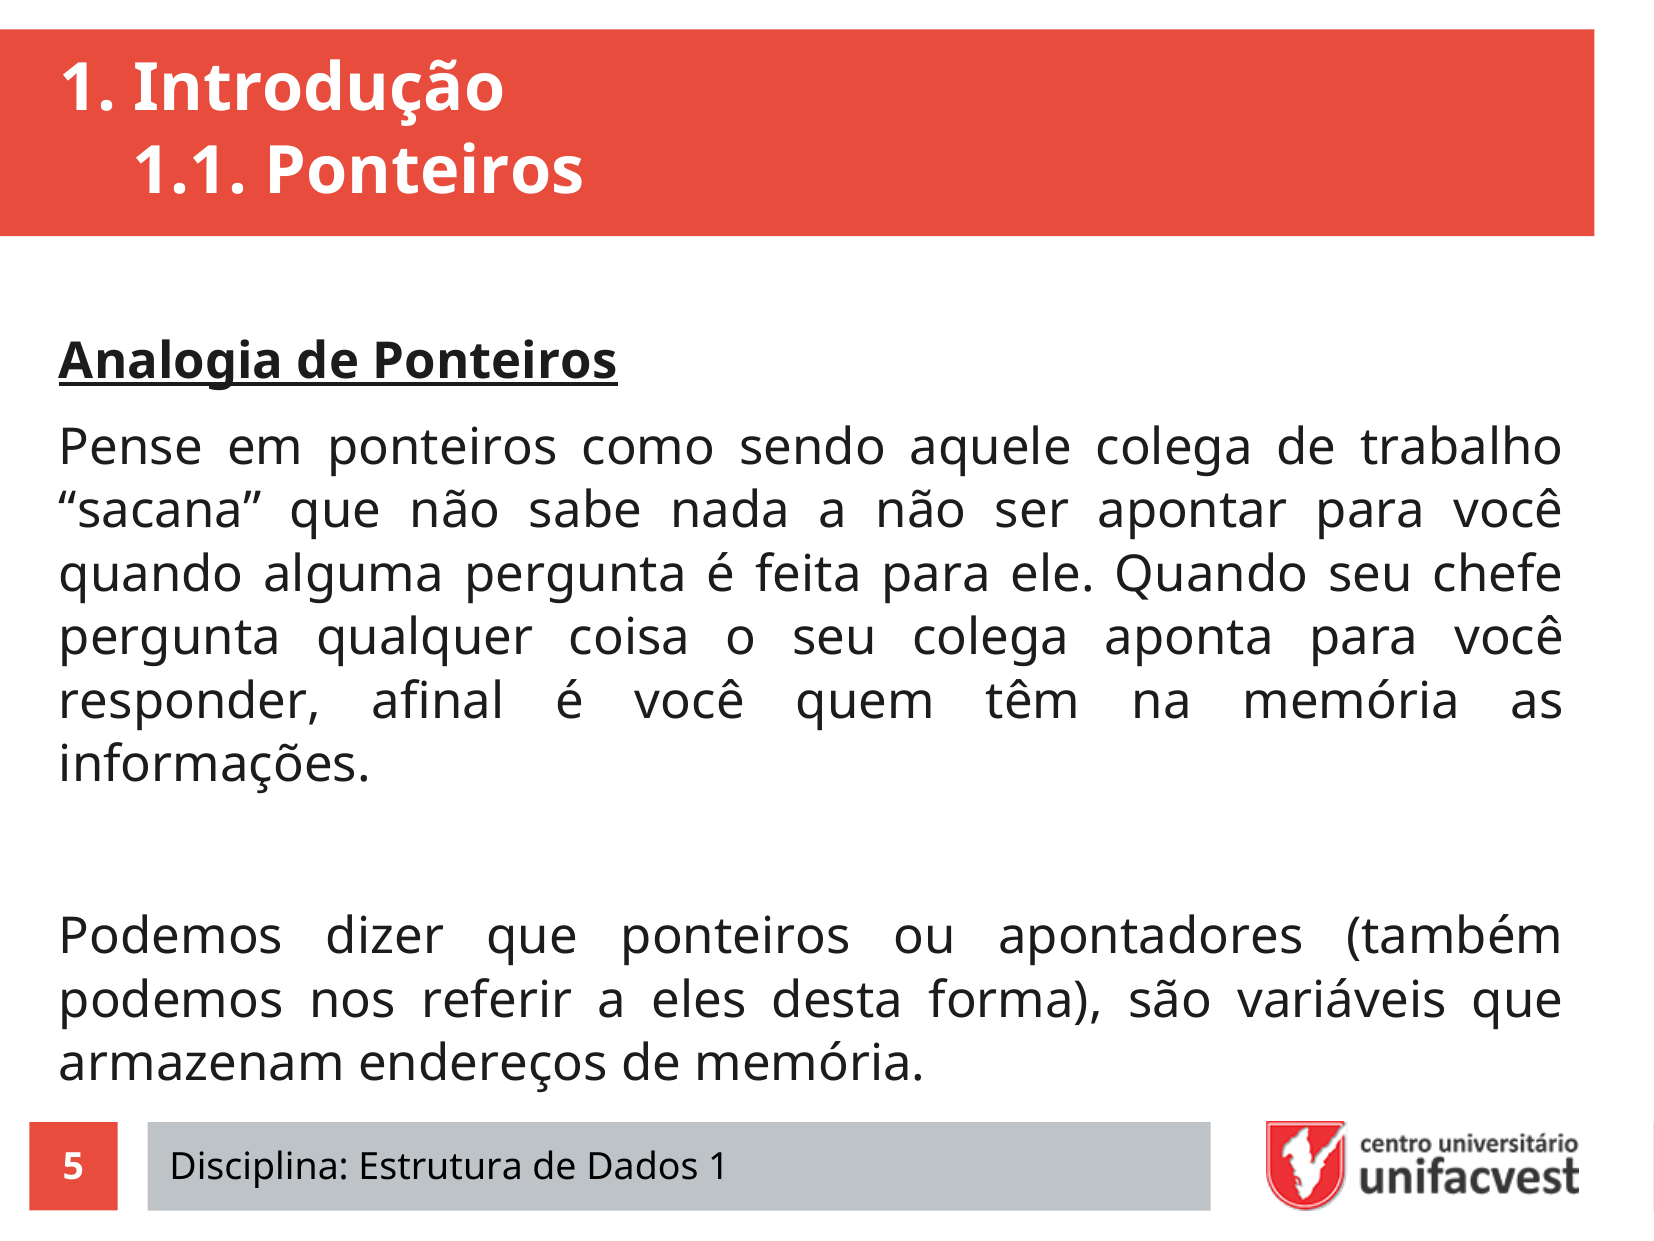

# 1. Introdução 1.1. Ponteiros
Analogia de Ponteiros
Pense em ponteiros como sendo aquele colega de trabalho “sacana” que não sabe nada a não ser apontar para você quando alguma pergunta é feita para ele. Quando seu chefe pergunta qualquer coisa o seu colega aponta para você responder, afinal é você quem têm na memória as informações.
Podemos dizer que ponteiros ou apontadores (também podemos nos referir a eles desta forma), são variáveis que armazenam endereços de memória.
5
Disciplina: Estrutura de Dados 1